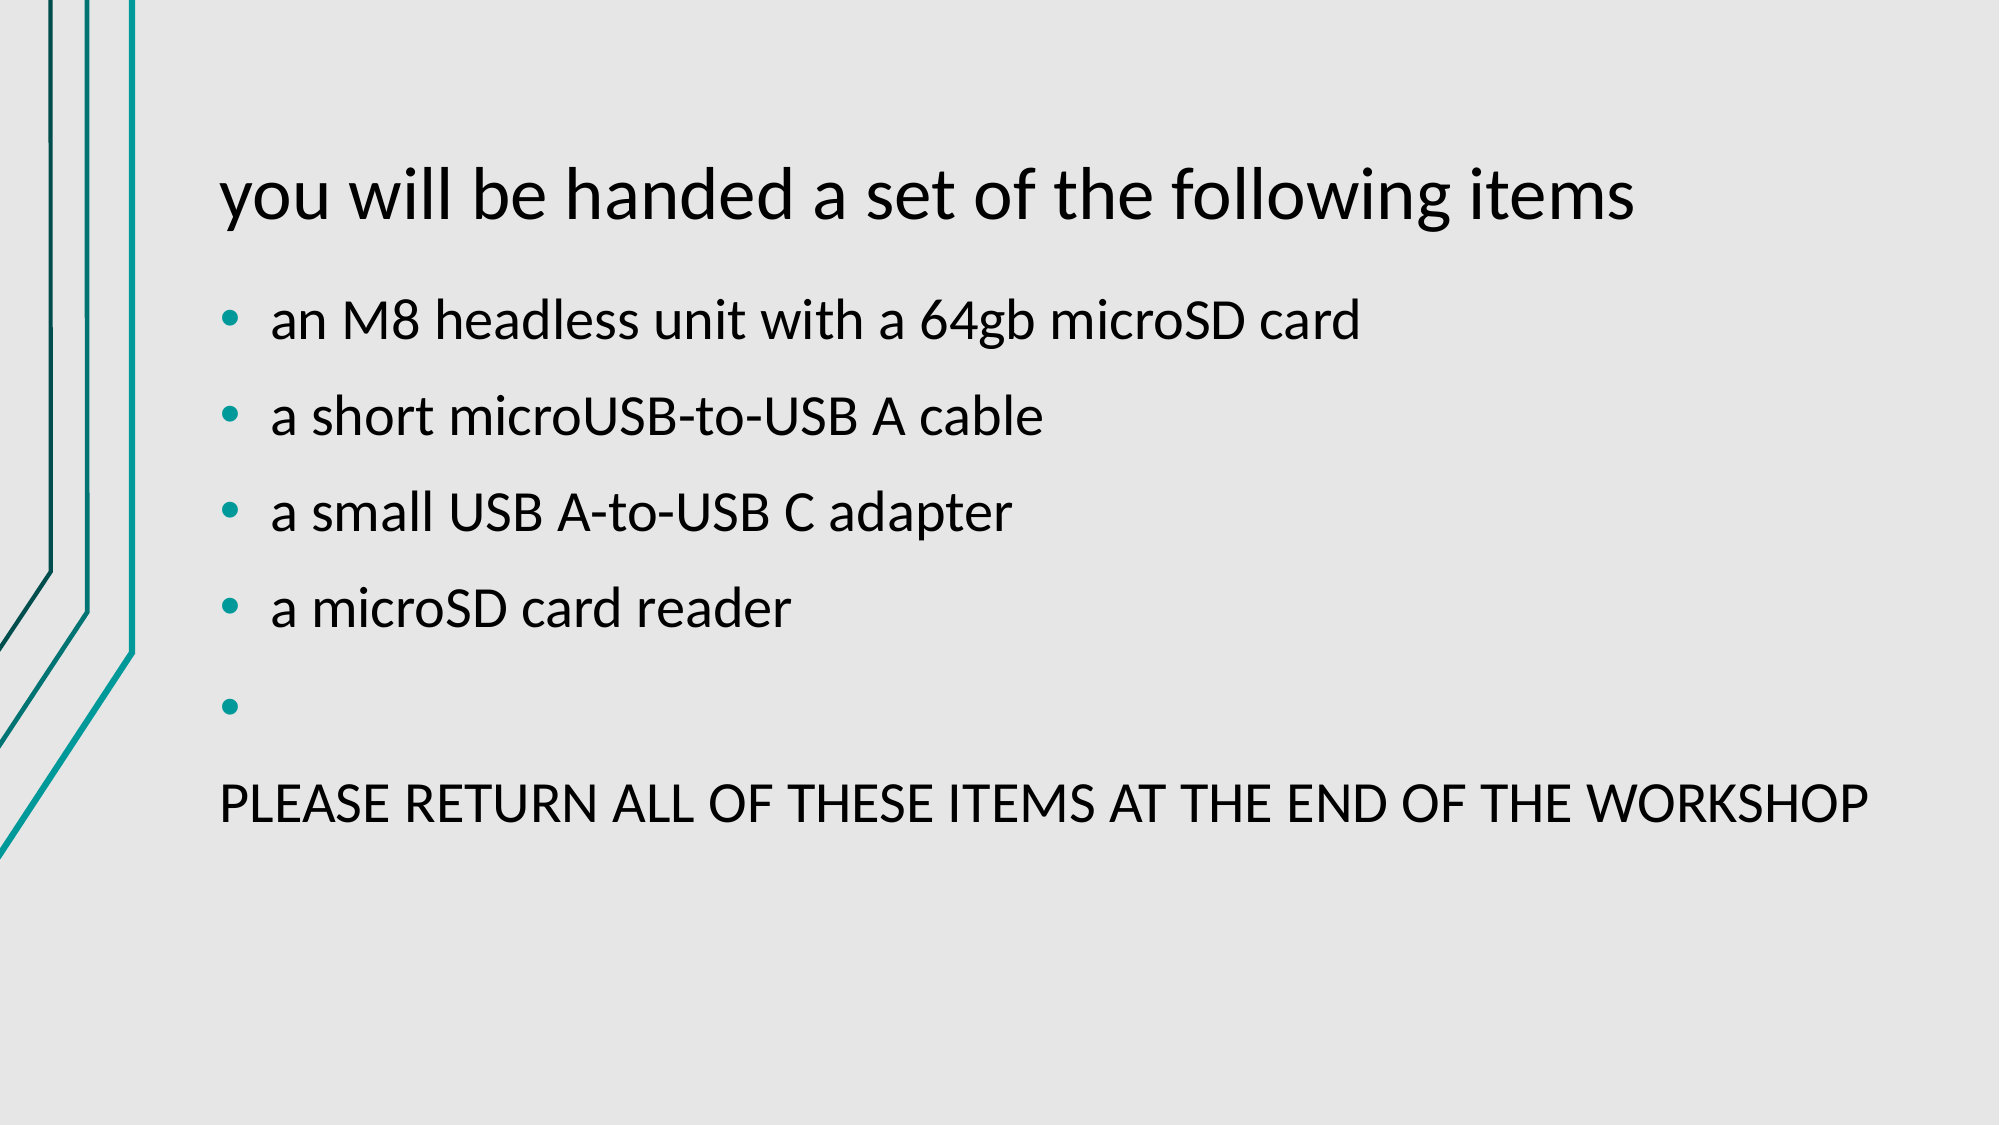

# you will be handed a set of the following items
an M8 headless unit with a 64gb microSD card
a short microUSB-to-USB A cable
a small USB A-to-USB C adapter
a microSD card reader
PLEASE RETURN ALL OF THESE ITEMS AT THE END OF THE WORKSHOP